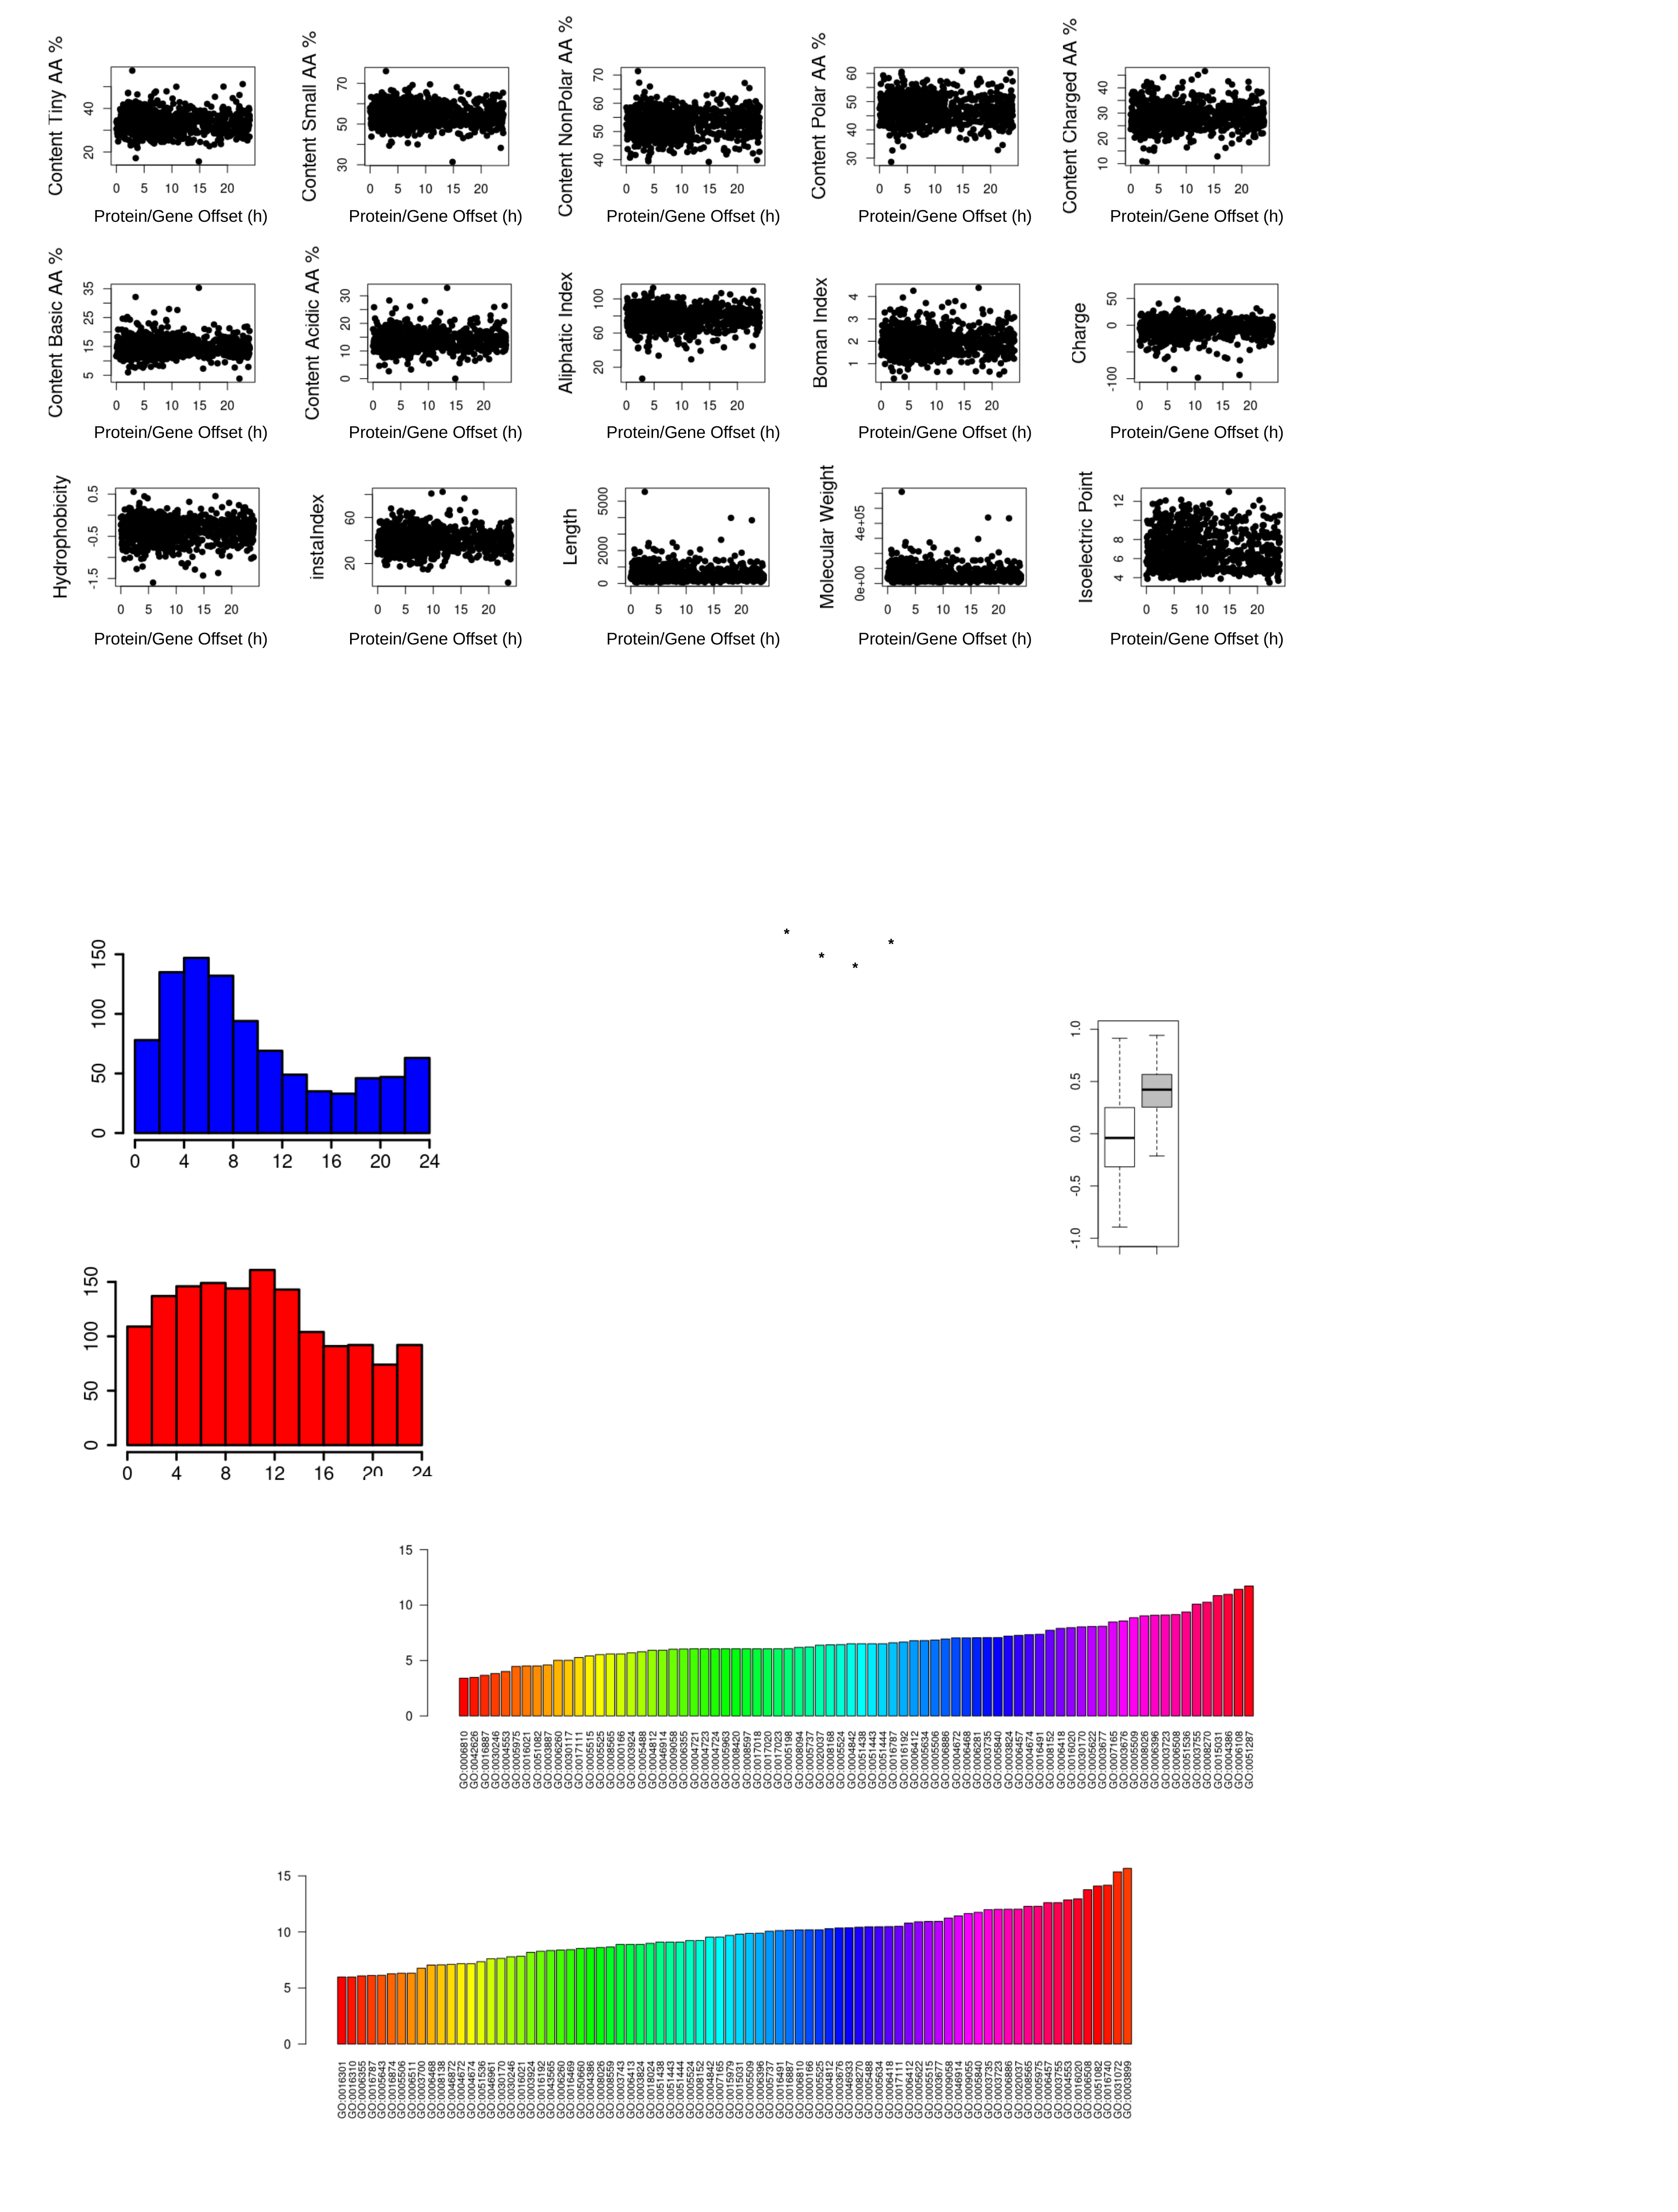

Protein/Gene Offset (h)
Protein/Gene Offset (h)
Protein/Gene Offset (h)
Protein/Gene Offset (h)
Protein/Gene Offset (h)
Protein/Gene Offset (h)
Protein/Gene Offset (h)
Protein/Gene Offset (h)
Protein/Gene Offset (h)
Protein/Gene Offset (h)
Protein/Gene Offset (h)
Protein/Gene Offset (h)
Protein/Gene Offset (h)
Protein/Gene Offset (h)
Protein/Gene Offset (h)
*
*
*
*